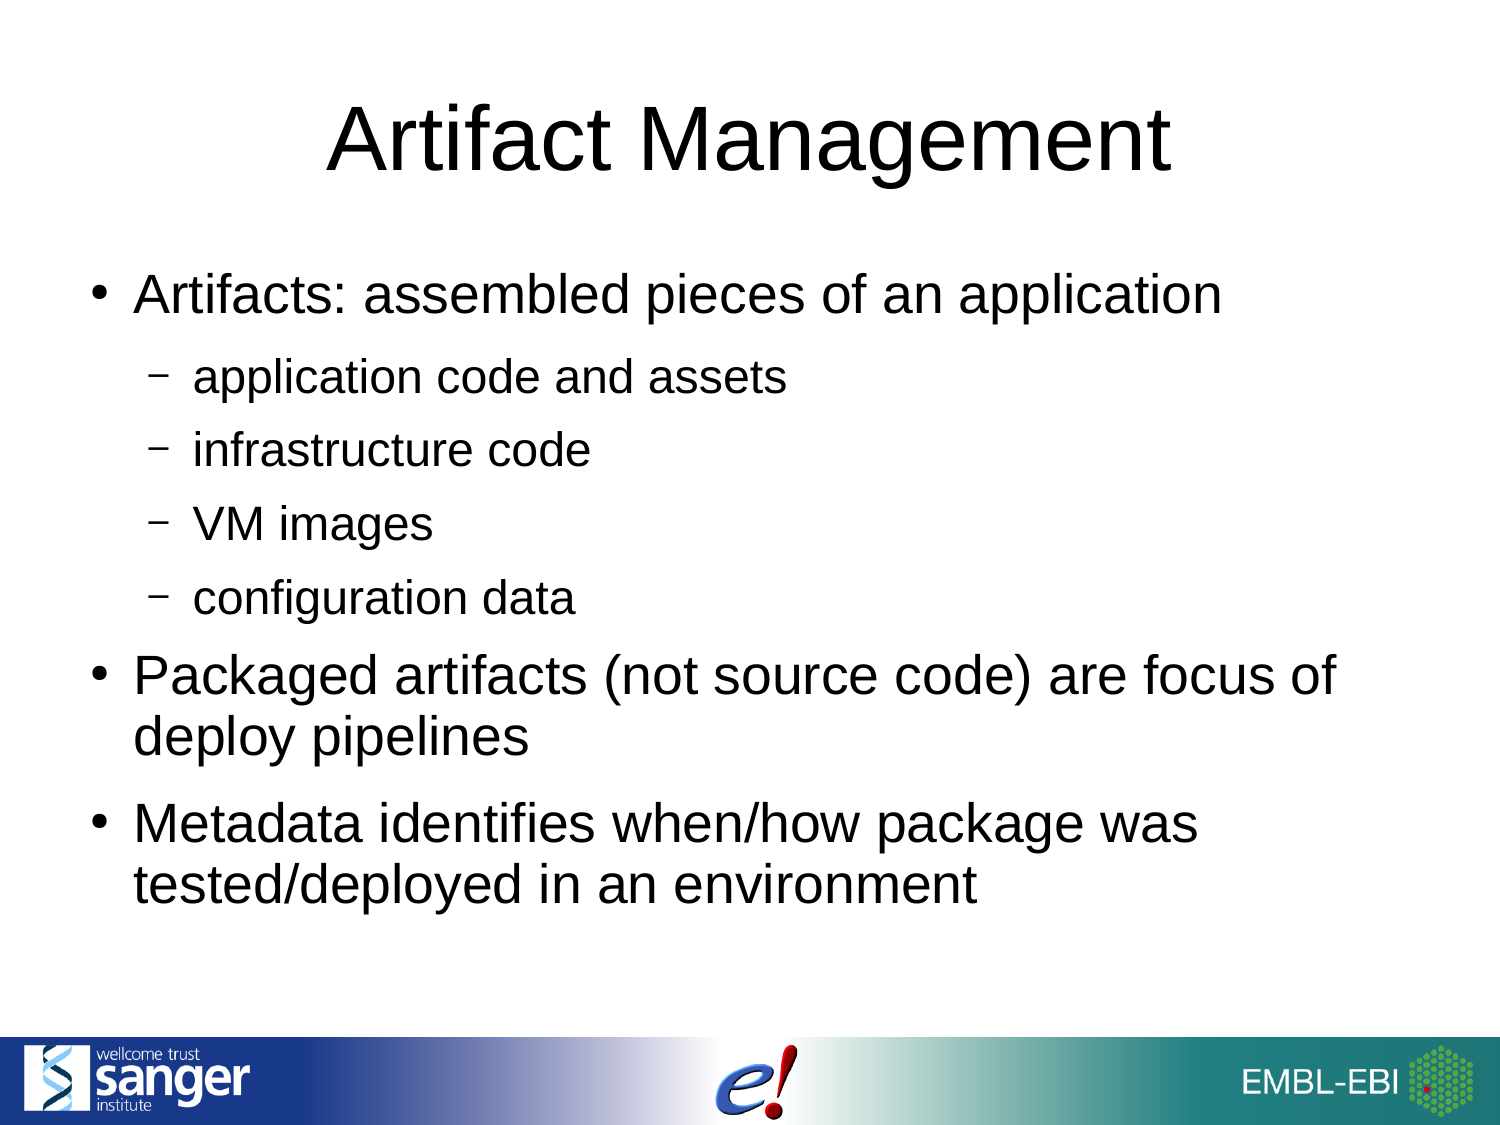

# Artifact Management
Artifacts: assembled pieces of an application
application code and assets
infrastructure code
VM images
configuration data
Packaged artifacts (not source code) are focus of deploy pipelines
Metadata identifies when/how package was tested/deployed in an environment